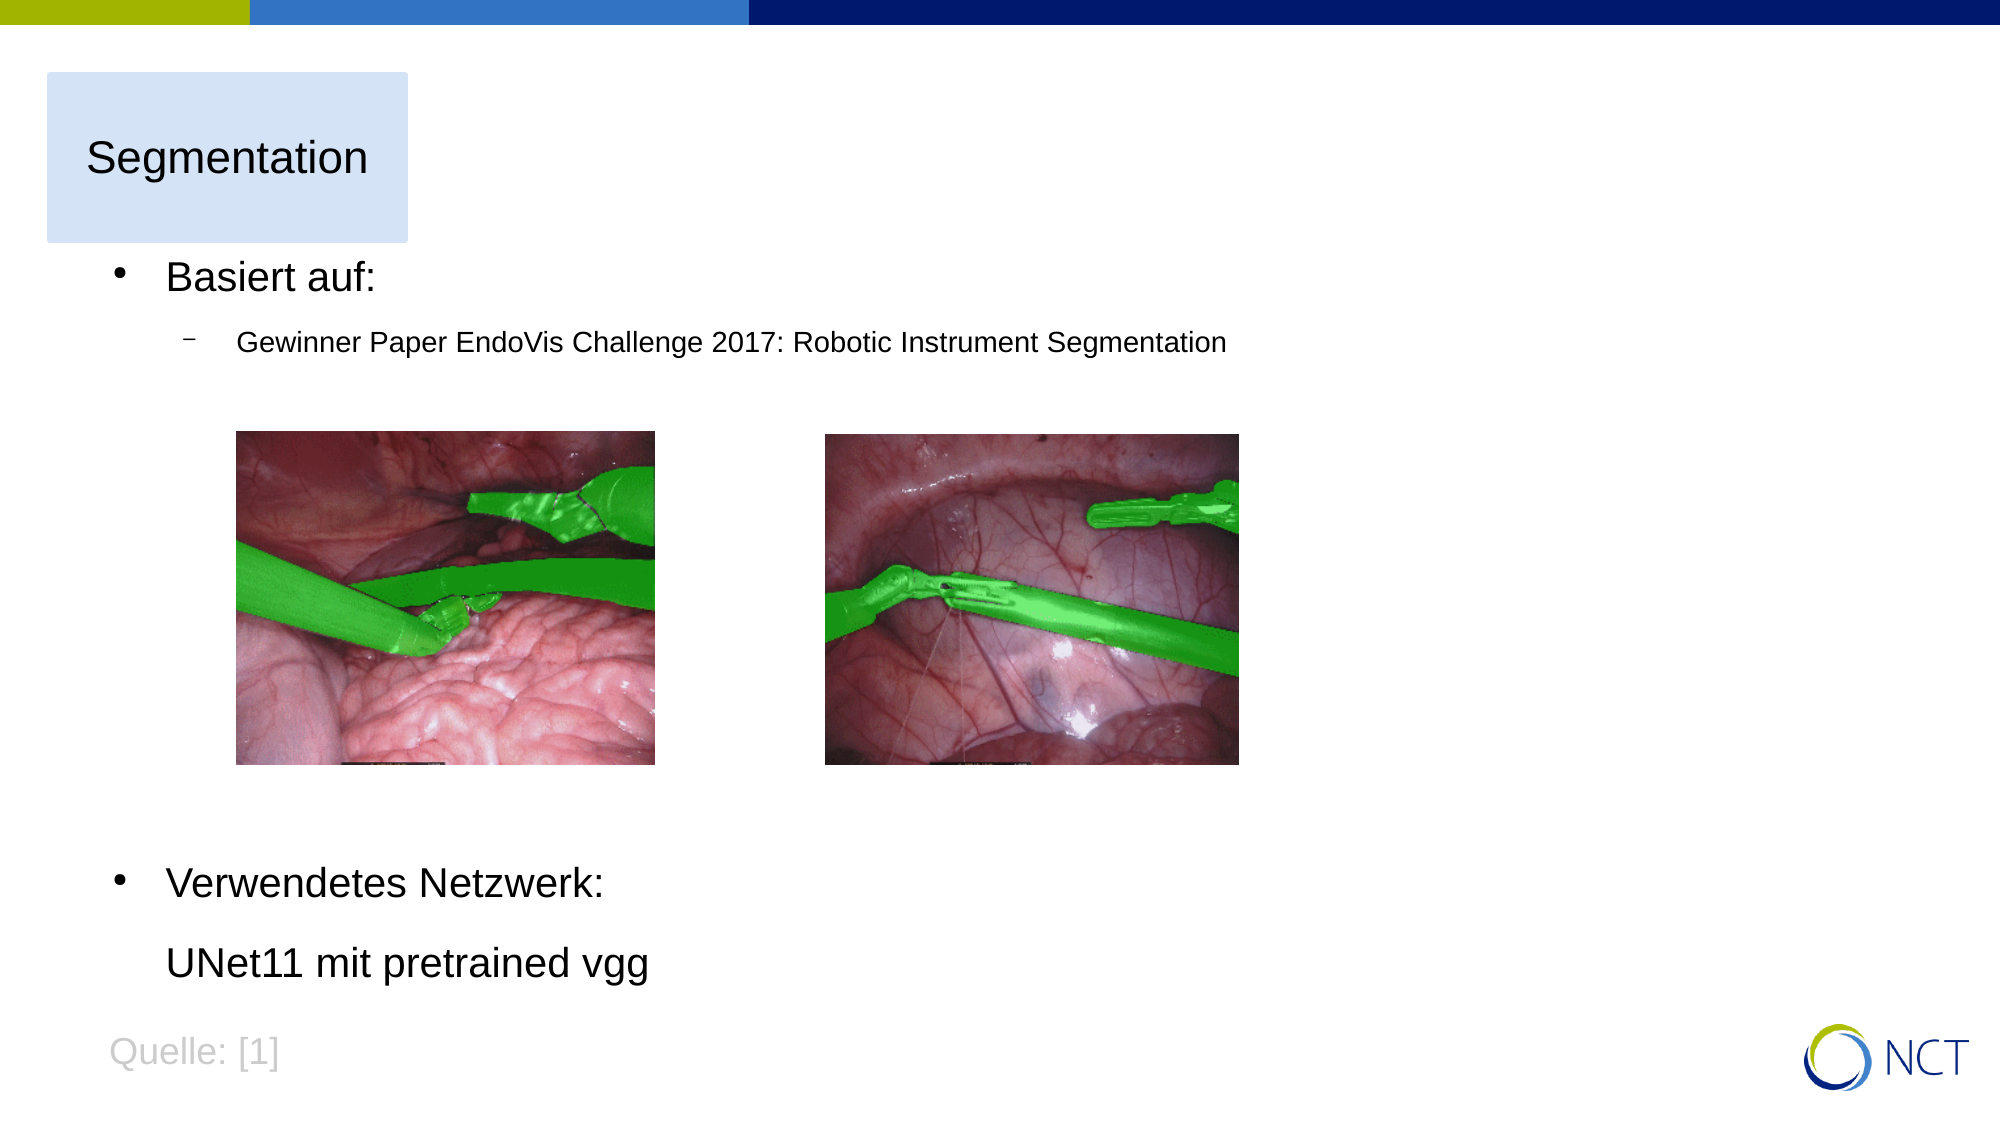

Segmentation
# Basiert auf:
Gewinner Paper EndoVis Challenge 2017: Robotic Instrument Segmentation
Verwendetes Netzwerk:
UNet11 mit pretrained vgg
Quelle: [1]